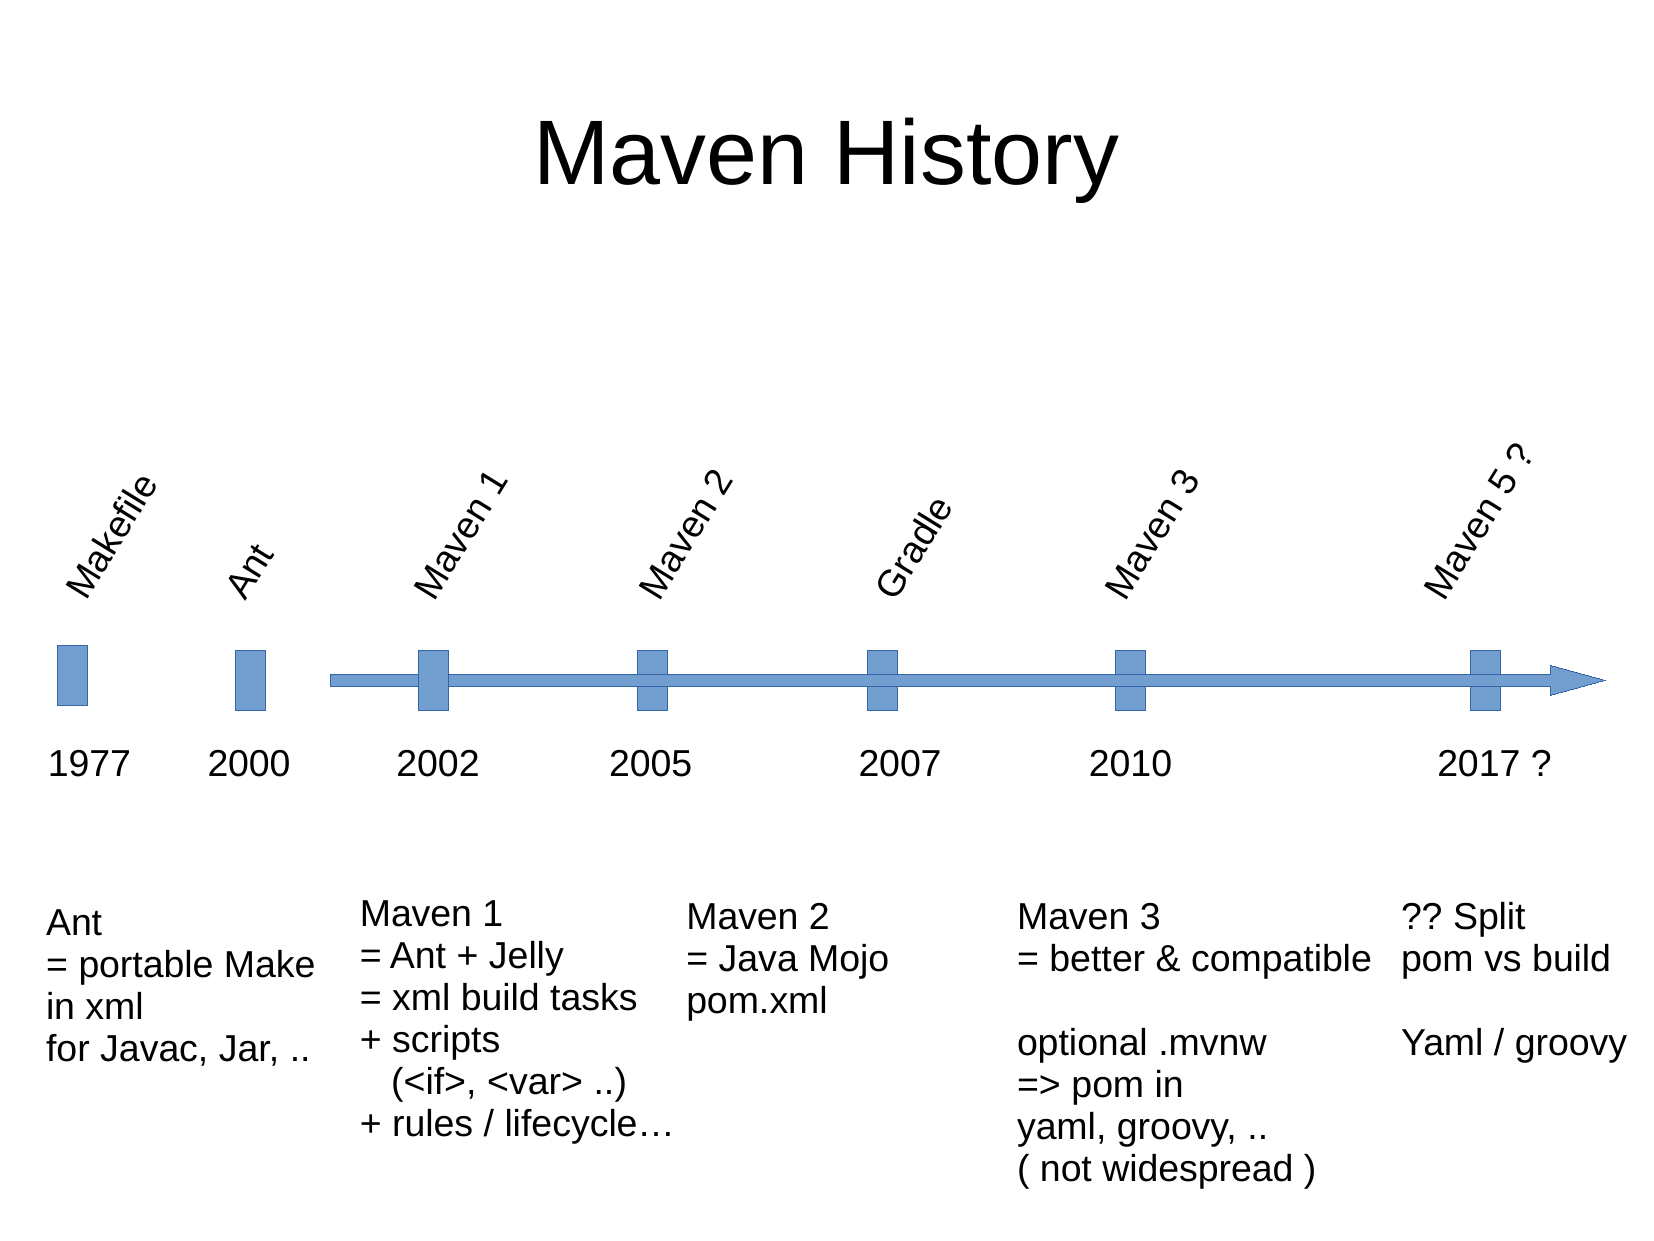

# Maven History
Maven 5 ?
Maven 1
Maven 2
Maven 3
Makefile
Gradle
Ant
1977
2000
2002
2005
2007
2010
2017 ?
Maven 1
= Ant + Jelly
= xml build tasks
+ scripts
 (<if>, <var> ..)
+ rules / lifecycle…
Maven 2
= Java Mojo
pom.xml
Maven 3
= better & compatible
optional .mvnw
=> pom in
yaml, groovy, ..
( not widespread )
?? Split
pom vs build
Yaml / groovy
Ant
= portable Make
in xml
for Javac, Jar, ..